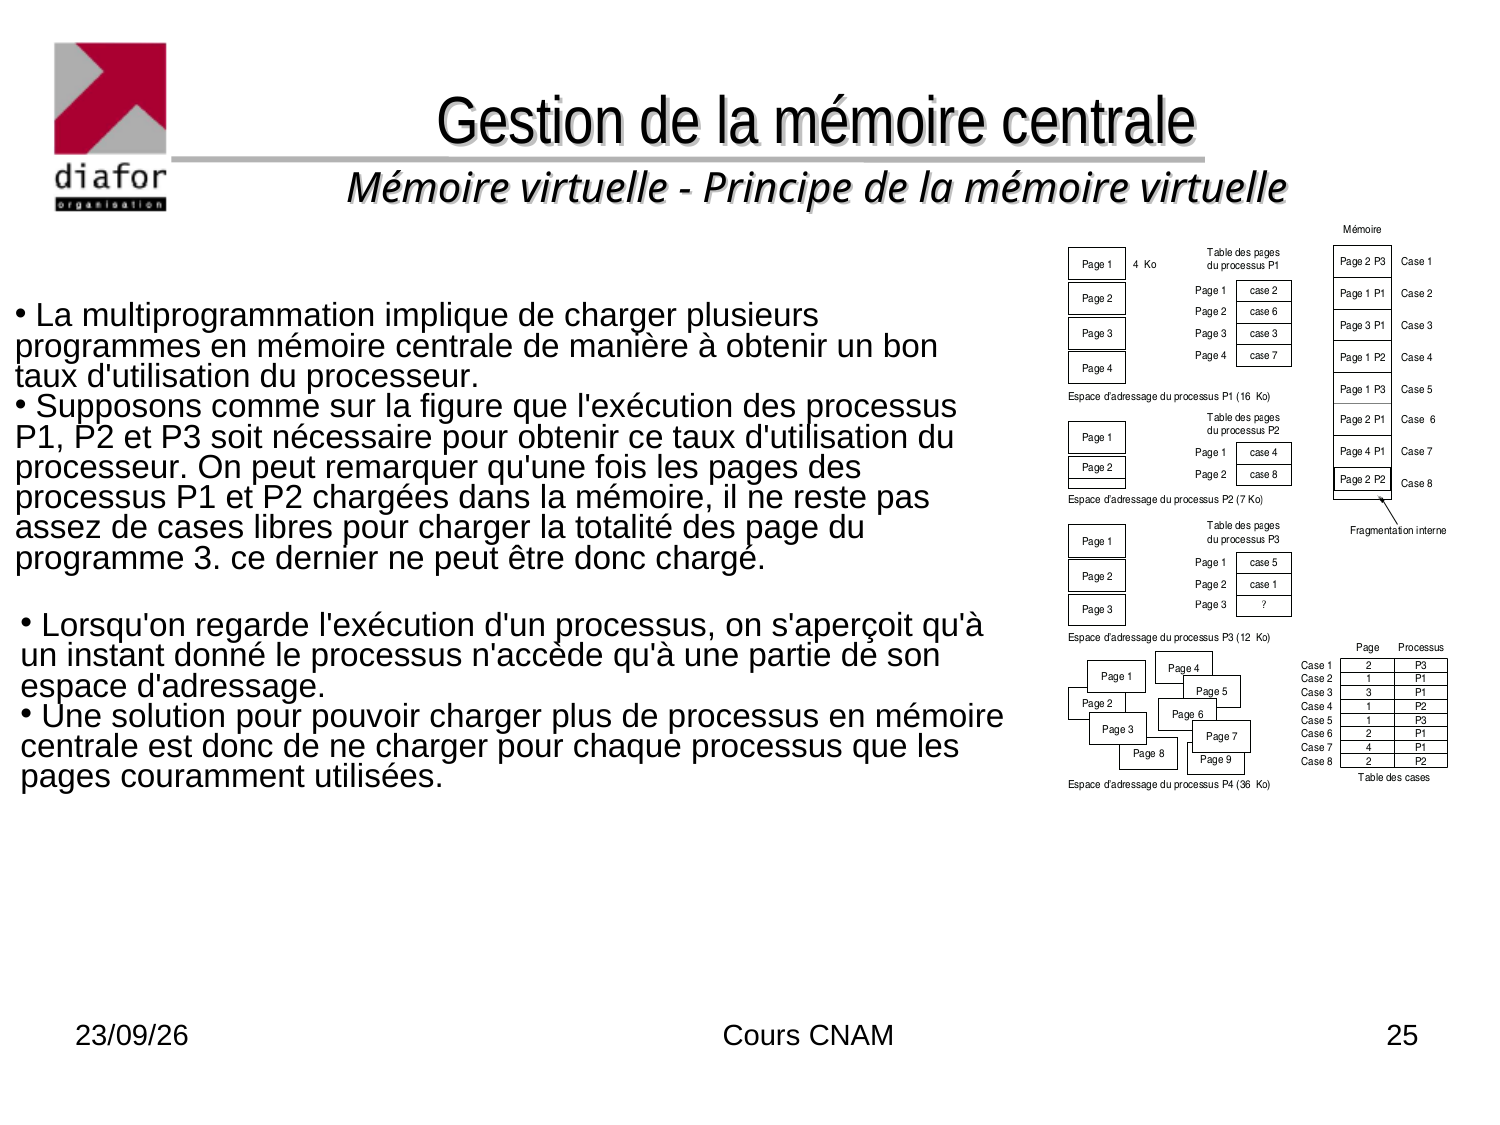

# Gestion de la mémoire centrale Mémoire virtuelle - Principe de la mémoire virtuelle
 La multiprogrammation implique de charger plusieurs
programmes en mémoire centrale de manière à obtenir un bon
taux d'utilisation du processeur.
 Supposons comme sur la figure que l'exécution des processus
P1, P2 et P3 soit nécessaire pour obtenir ce taux d'utilisation du
processeur. On peut remarquer qu'une fois les pages des
processus P1 et P2 chargées dans la mémoire, il ne reste pas
assez de cases libres pour charger la totalité des page du
programme 3. ce dernier ne peut être donc chargé.
 Lorsqu'on regarde l'exécution d'un processus, on s'aperçoit qu'à
un instant donné le processus n'accède qu'à une partie de son
espace d'adressage.
 Une solution pour pouvoir charger plus de processus en mémoire
centrale est donc de ne charger pour chaque processus que les
pages couramment utilisées.
Cours CNAM
25